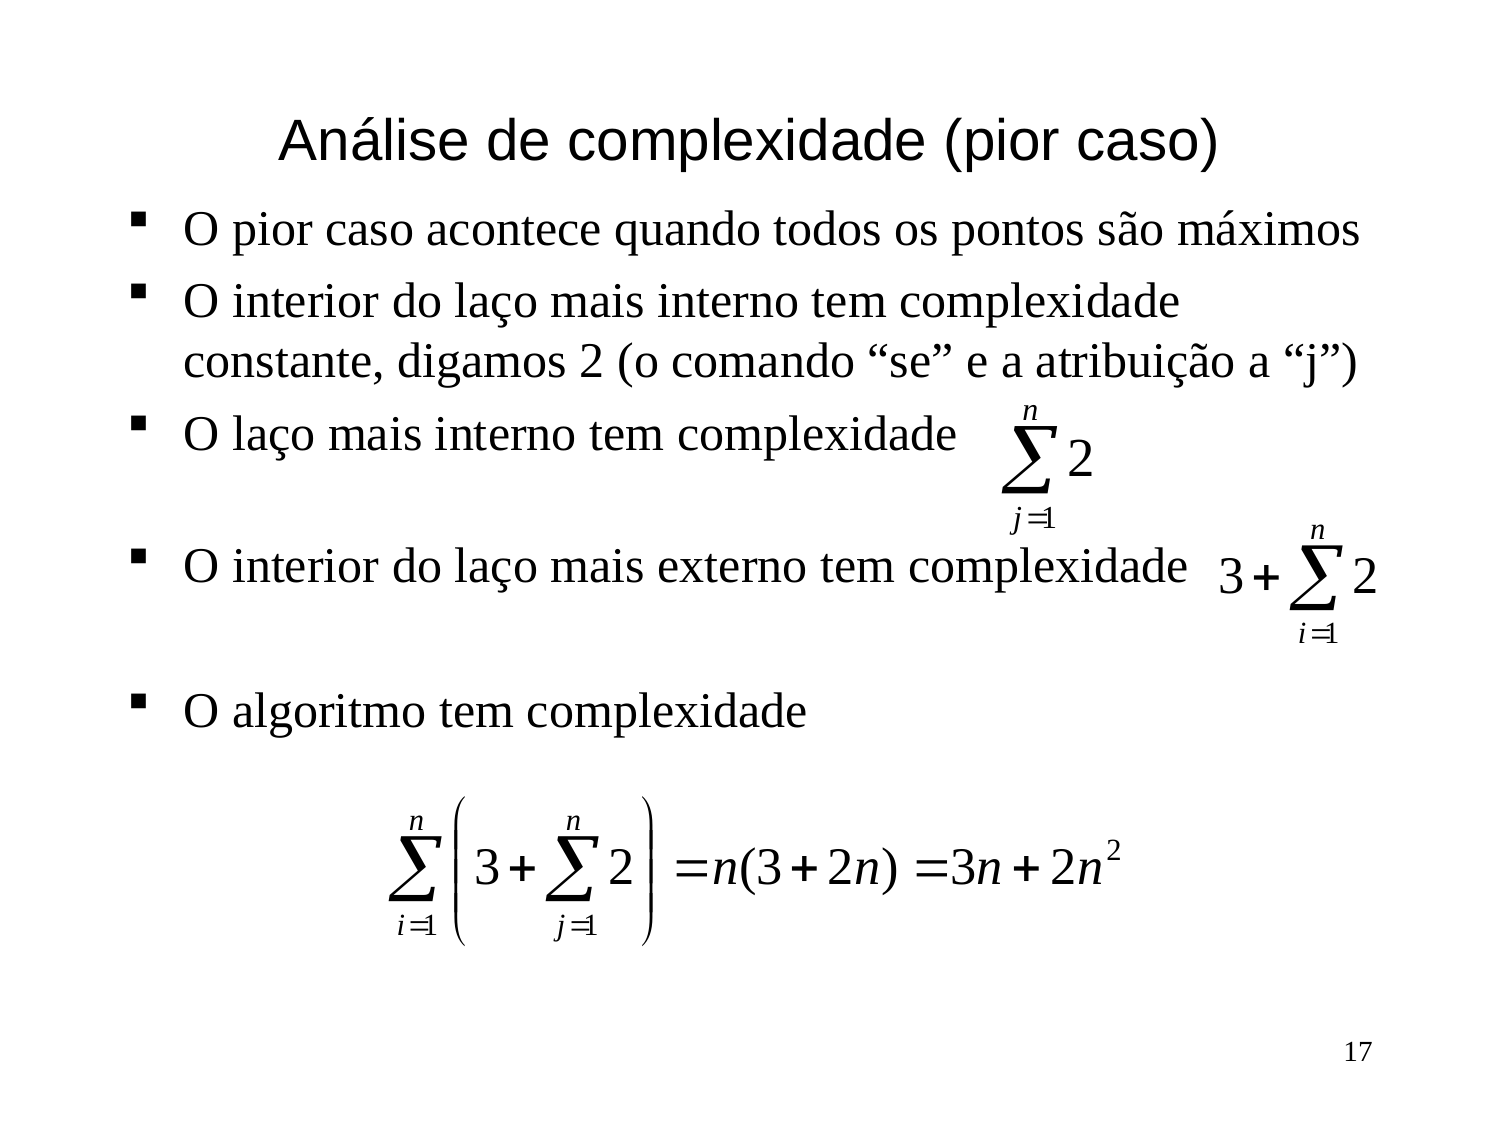

# Análise de complexidade (pior caso)
O pior caso acontece quando todos os pontos são máximos
O interior do laço mais interno tem complexidade constante, digamos 2 (o comando “se” e a atribuição a “j”)
O laço mais interno tem complexidade
O interior do laço mais externo tem complexidade
O algoritmo tem complexidade
17